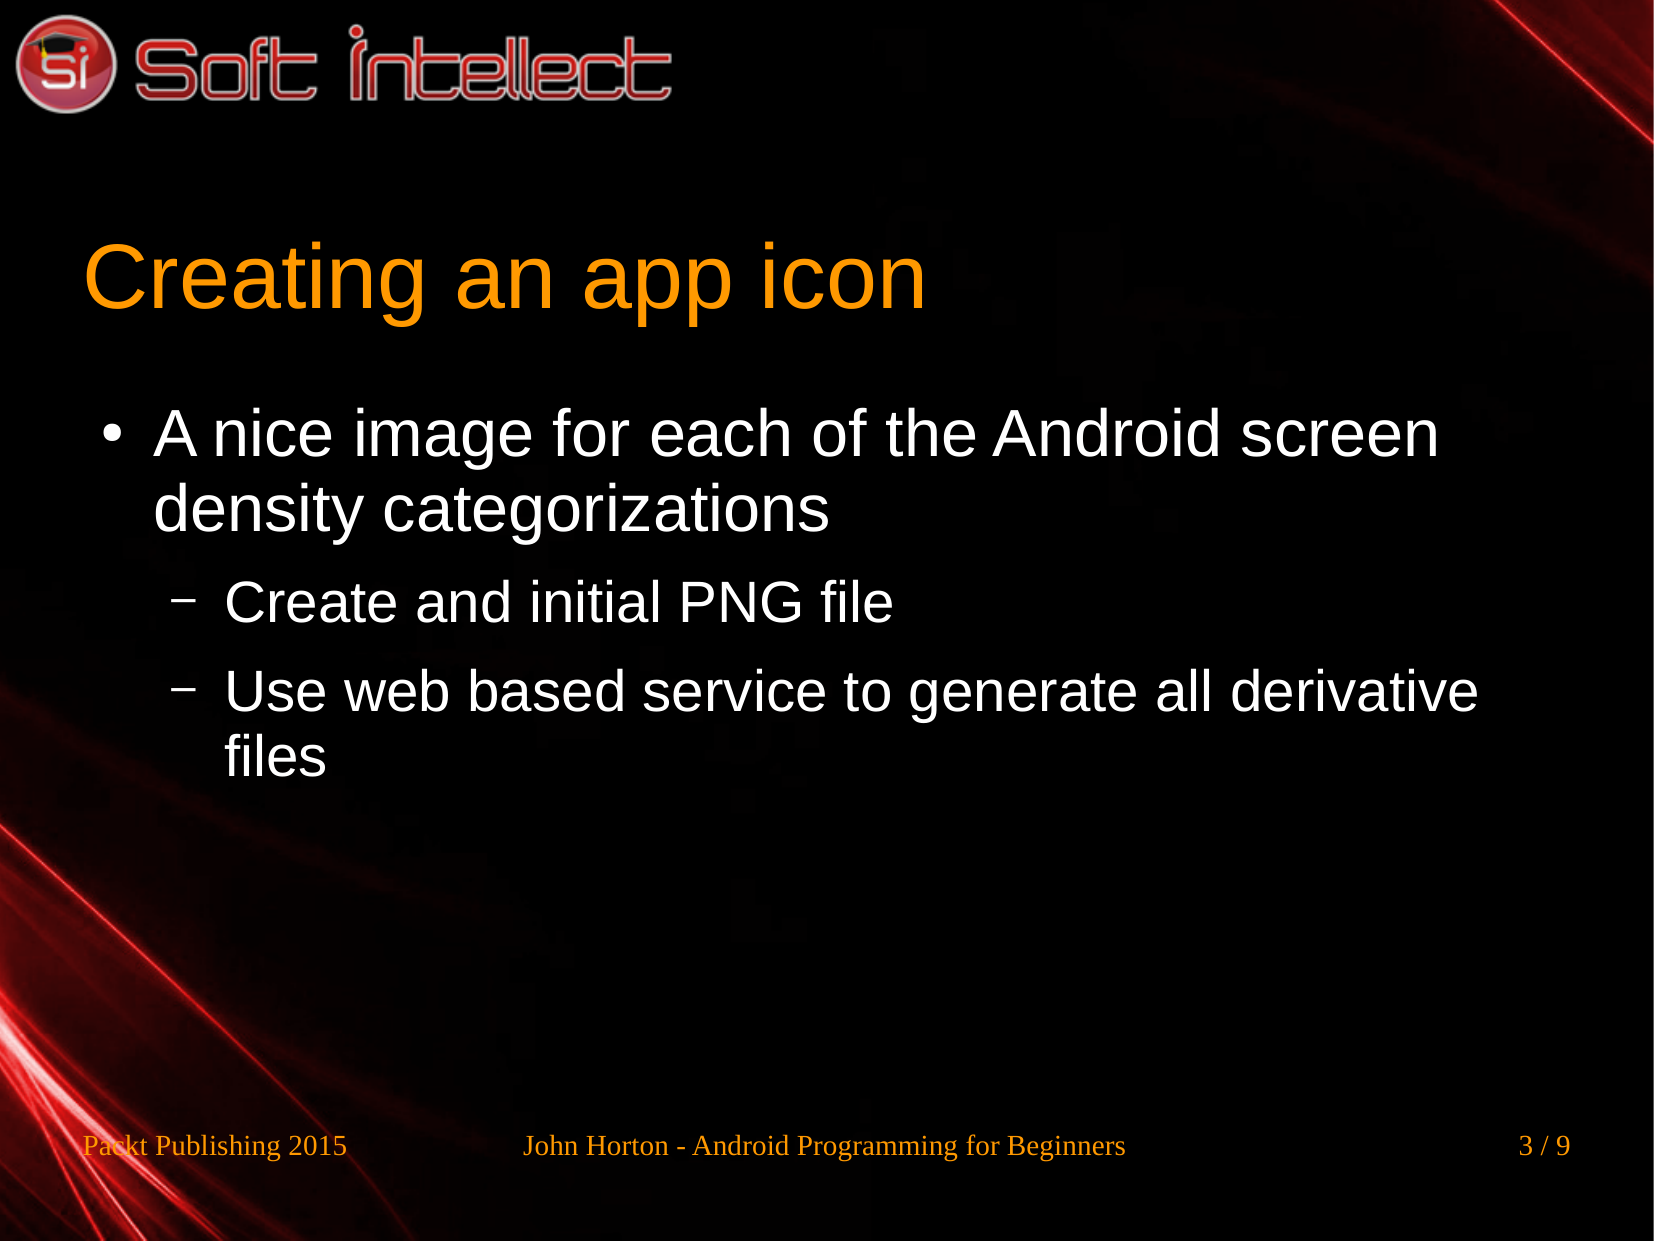

# Creating an app icon
A nice image for each of the Android screen density categorizations
Create and initial PNG file
Use web based service to generate all derivative files
Packt Publishing 2015
John Horton - Android Programming for Beginners
3